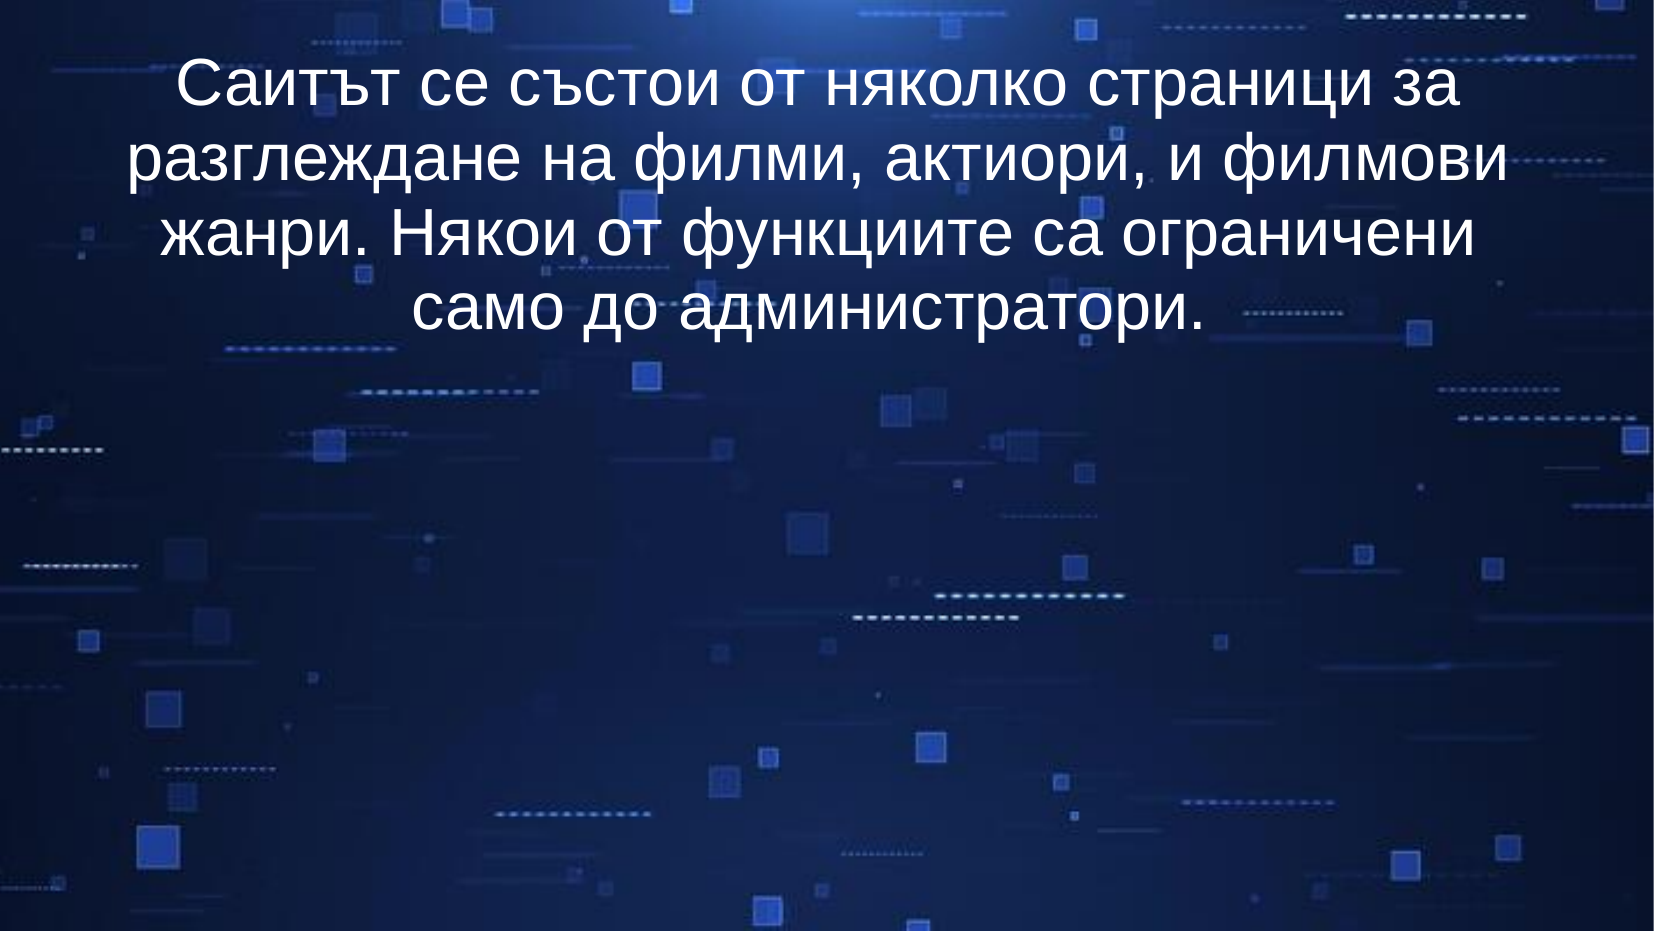

# Саитът се състои от няколко страници за разглеждане на филми, актиори, и филмови жанри. Някои от функциите са ограничени само до администратори.